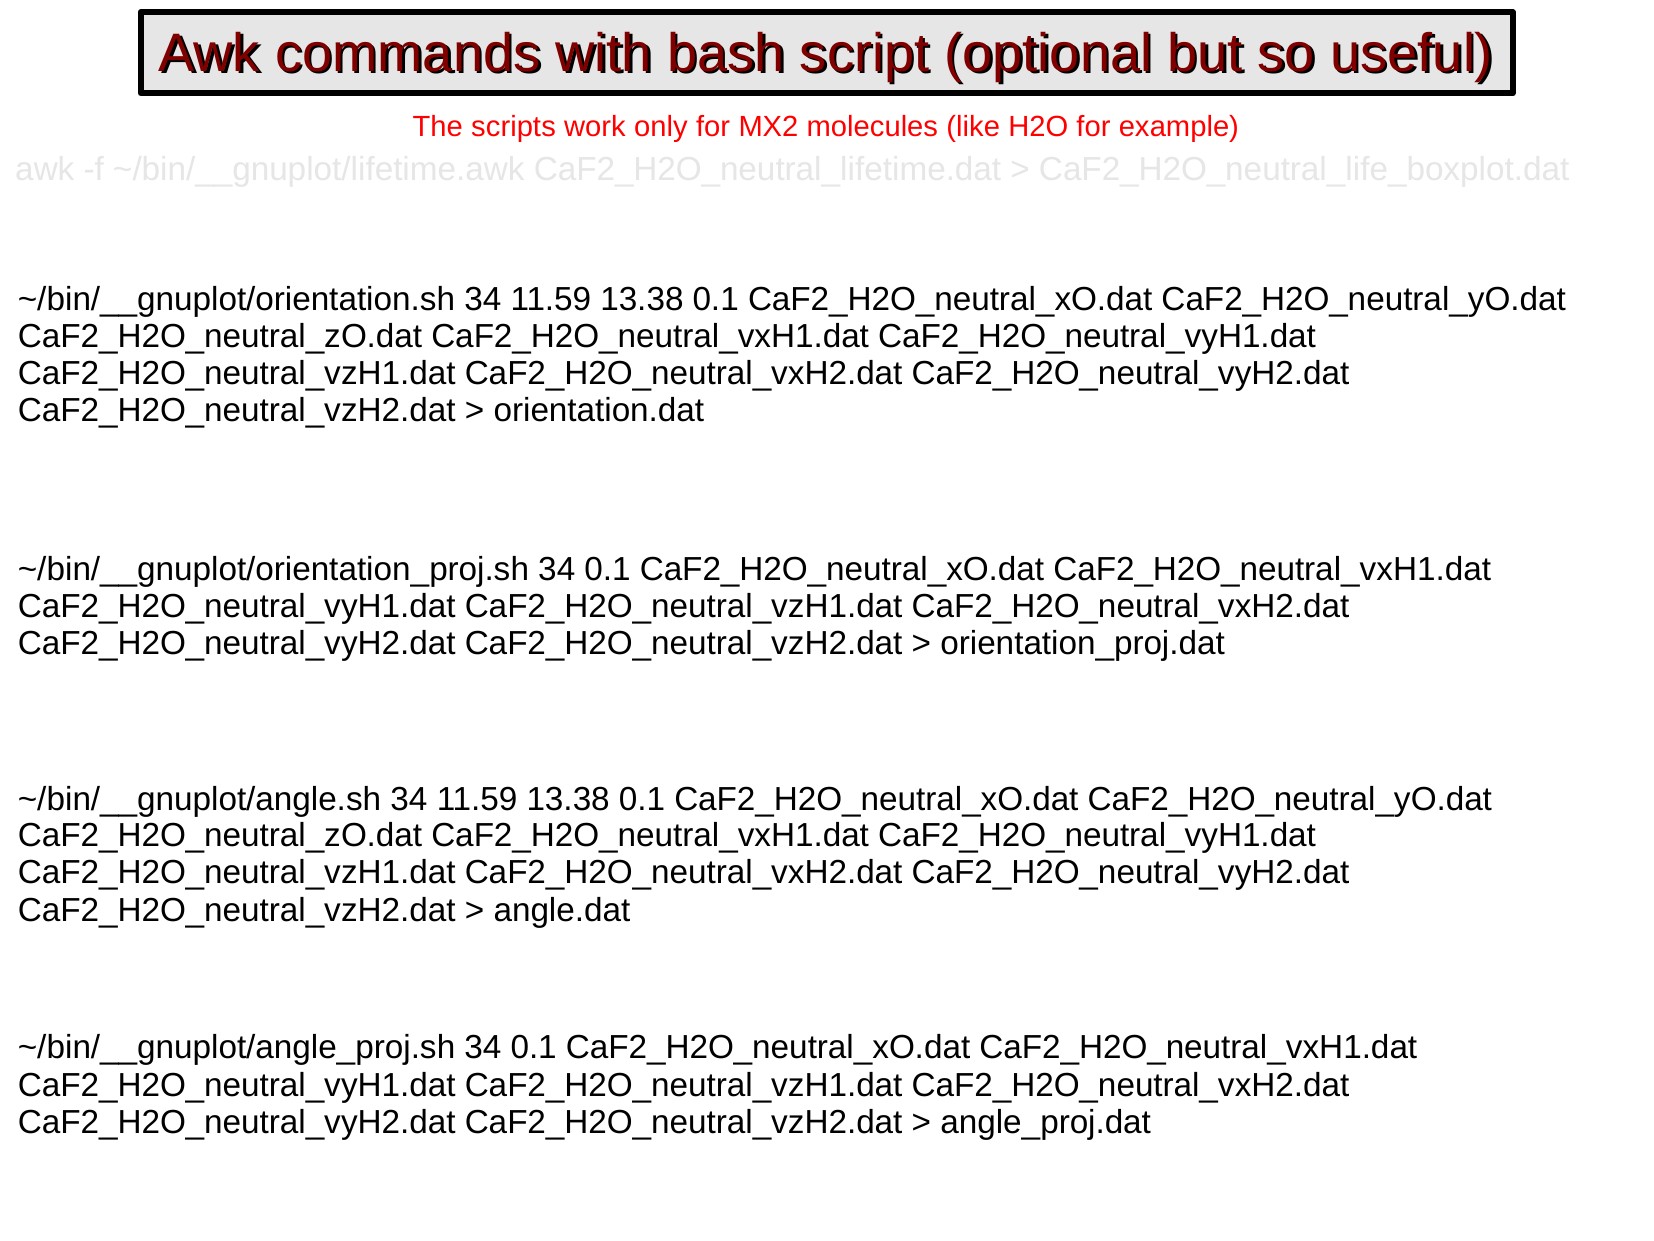

Awk commands with bash script (optional but so useful)
The scripts work only for MX2 molecules (like H2O for example)
awk -f ~/bin/__gnuplot/lifetime.awk CaF2_H2O_neutral_lifetime.dat > CaF2_H2O_neutral_life_boxplot.dat
~/bin/__gnuplot/orientation.sh 34 11.59 13.38 0.1 CaF2_H2O_neutral_xO.dat CaF2_H2O_neutral_yO.dat CaF2_H2O_neutral_zO.dat CaF2_H2O_neutral_vxH1.dat CaF2_H2O_neutral_vyH1.dat CaF2_H2O_neutral_vzH1.dat CaF2_H2O_neutral_vxH2.dat CaF2_H2O_neutral_vyH2.dat CaF2_H2O_neutral_vzH2.dat > orientation.dat
~/bin/__gnuplot/orientation_proj.sh 34 0.1 CaF2_H2O_neutral_xO.dat CaF2_H2O_neutral_vxH1.dat CaF2_H2O_neutral_vyH1.dat CaF2_H2O_neutral_vzH1.dat CaF2_H2O_neutral_vxH2.dat CaF2_H2O_neutral_vyH2.dat CaF2_H2O_neutral_vzH2.dat > orientation_proj.dat
~/bin/__gnuplot/angle.sh 34 11.59 13.38 0.1 CaF2_H2O_neutral_xO.dat CaF2_H2O_neutral_yO.dat CaF2_H2O_neutral_zO.dat CaF2_H2O_neutral_vxH1.dat CaF2_H2O_neutral_vyH1.dat CaF2_H2O_neutral_vzH1.dat CaF2_H2O_neutral_vxH2.dat CaF2_H2O_neutral_vyH2.dat CaF2_H2O_neutral_vzH2.dat > angle.dat
~/bin/__gnuplot/angle_proj.sh 34 0.1 CaF2_H2O_neutral_xO.dat CaF2_H2O_neutral_vxH1.dat CaF2_H2O_neutral_vyH1.dat CaF2_H2O_neutral_vzH1.dat CaF2_H2O_neutral_vxH2.dat CaF2_H2O_neutral_vyH2.dat CaF2_H2O_neutral_vzH2.dat > angle_proj.dat